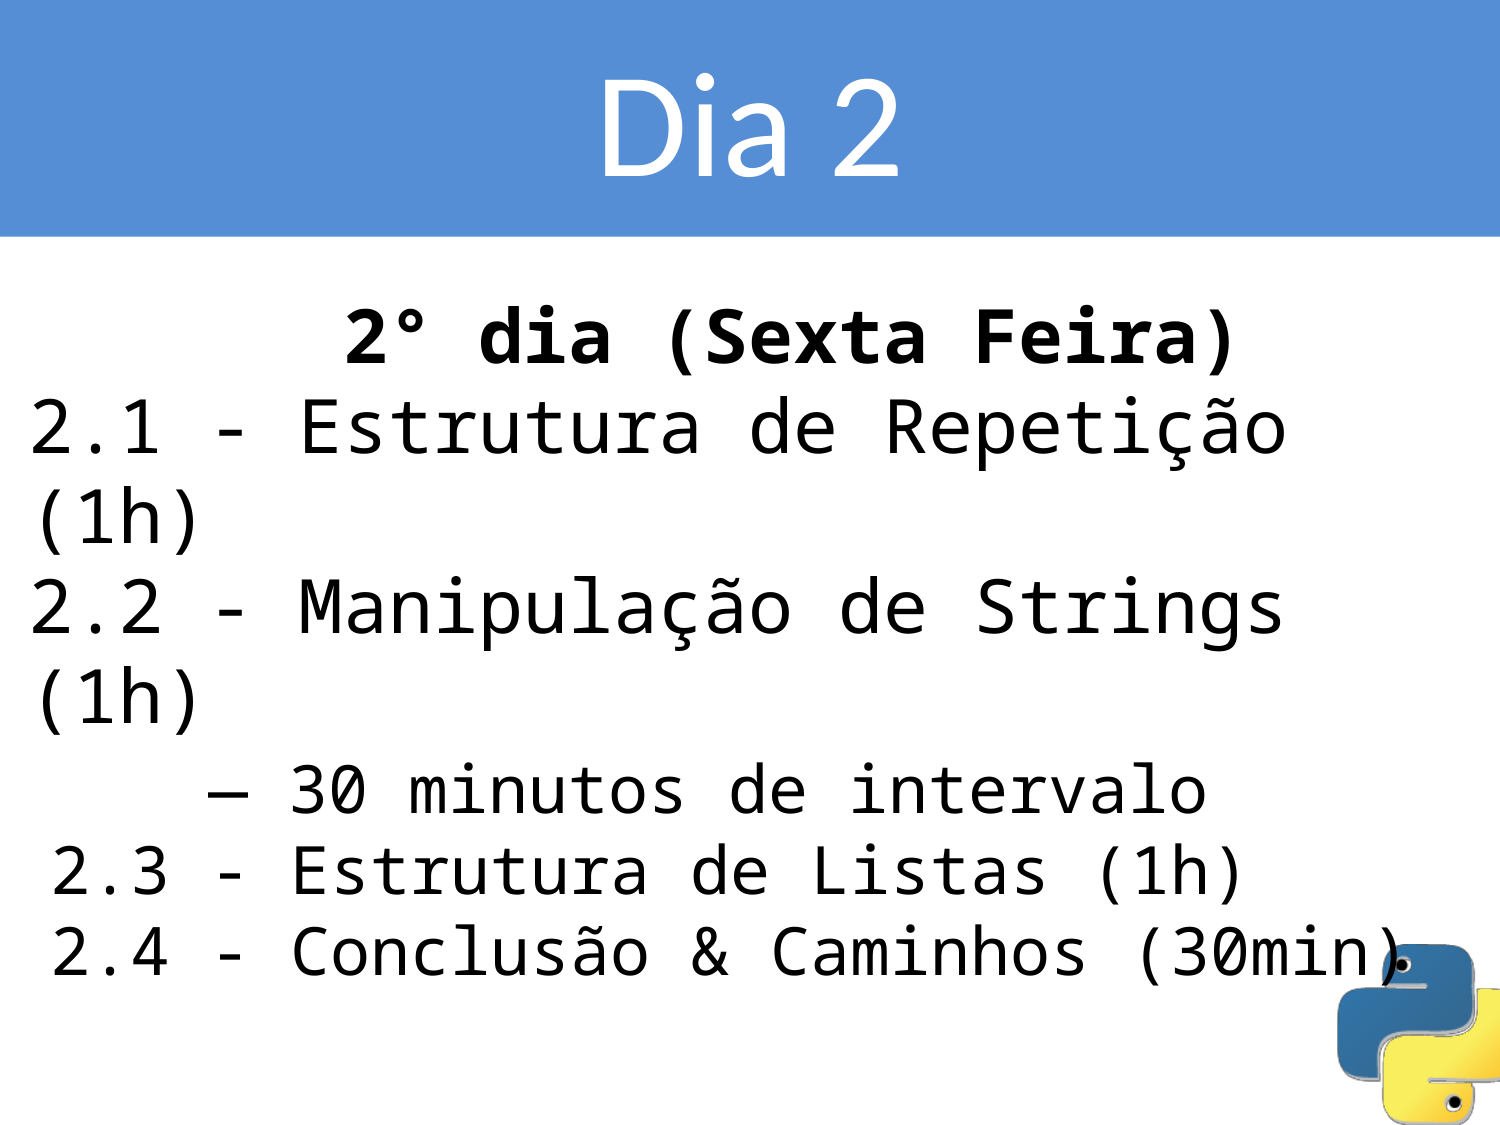

Dia 2
 2° dia (Sexta Feira)
2.1 - Estrutura de Repetição (1h)
2.2 - Manipulação de Strings (1h)
 — 30 minutos de intervalo
2.3 - Estrutura de Listas (1h)
2.4 - Conclusão & Caminhos (30min)